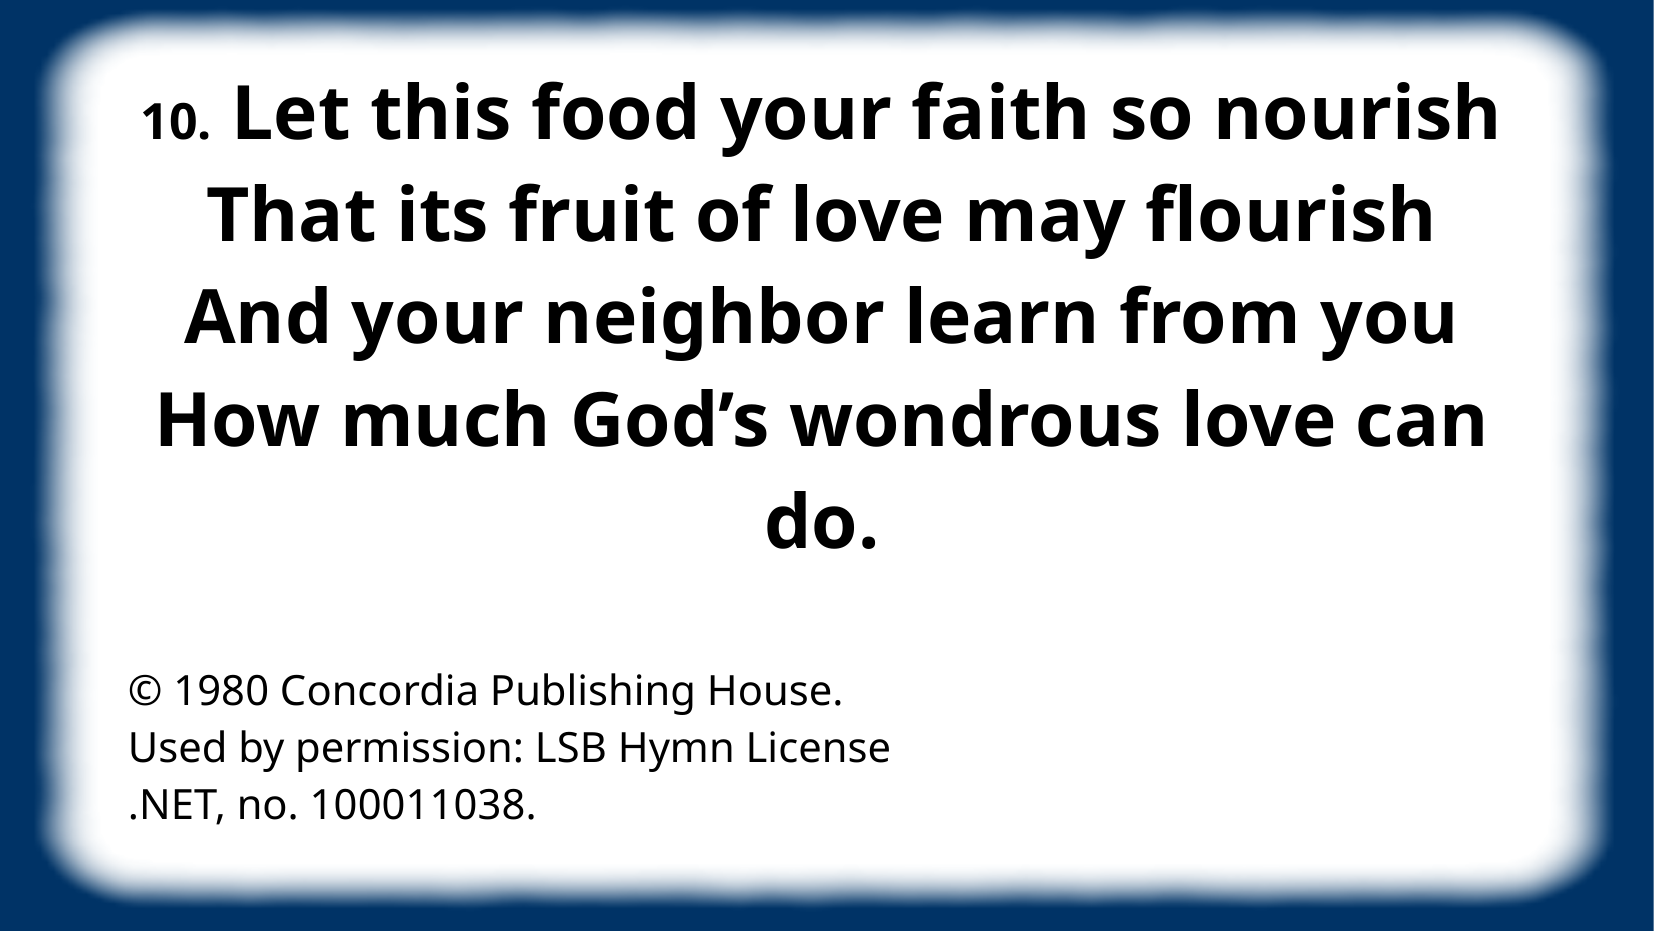

10. Let this food your faith so nourish
That its fruit of love may flourish
And your neighbor learn from you
How much God’s wondrous love can do.
© 1980 Concordia Publishing House.
Used by permission: LSB Hymn License
.NET, no. 100011038.